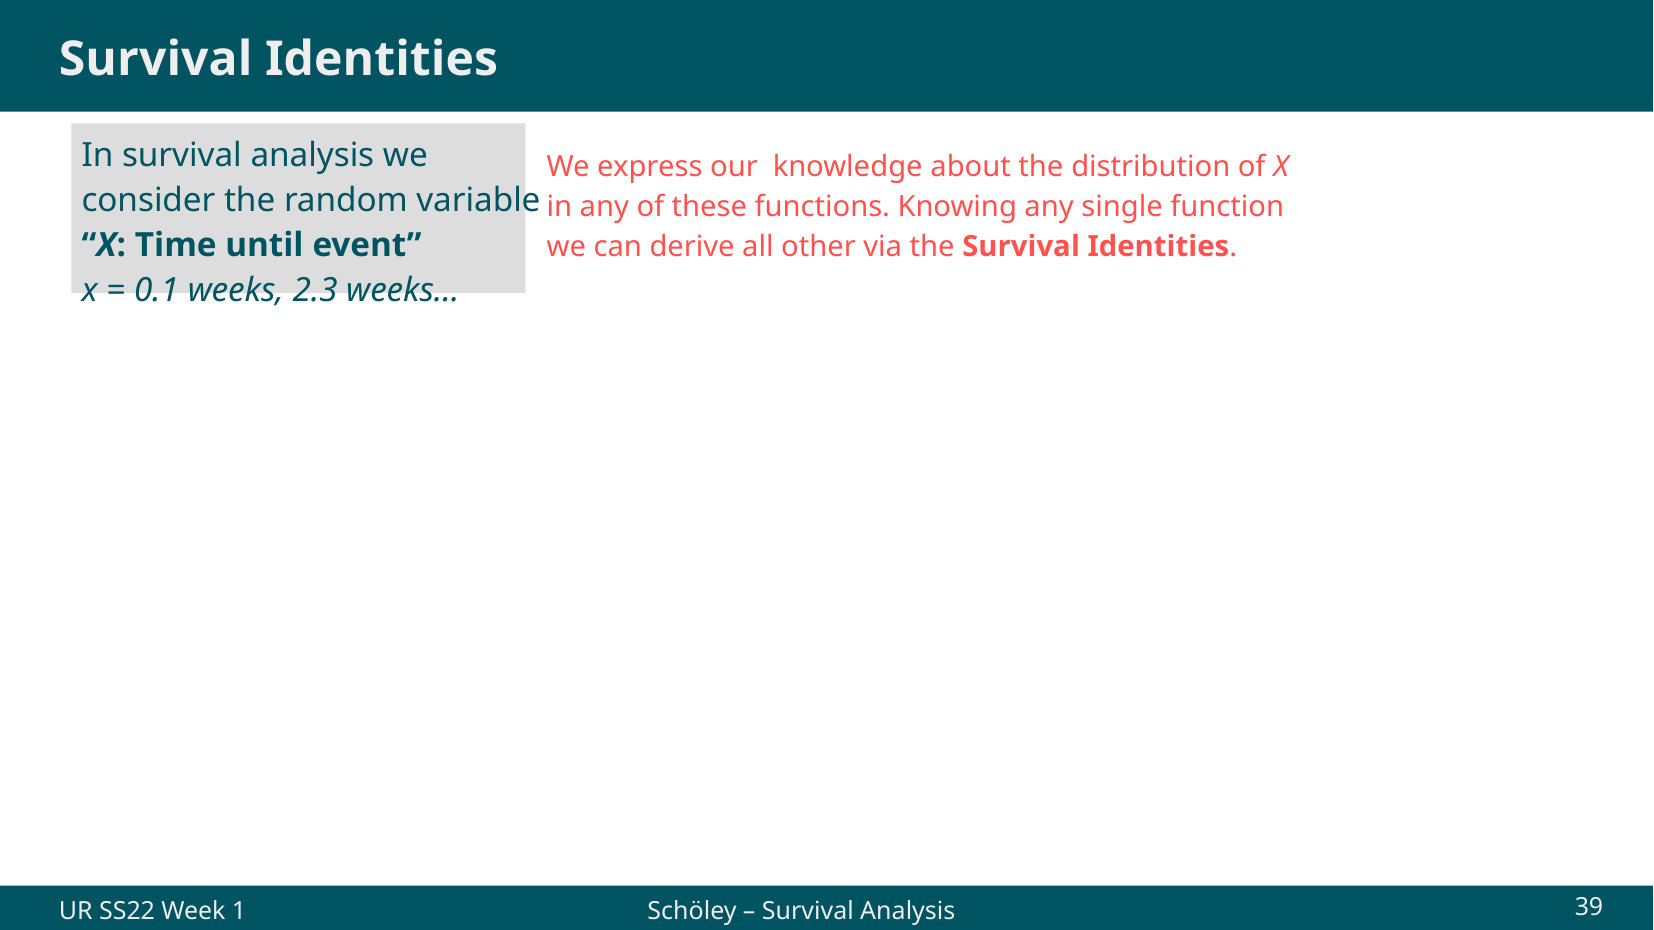

# Survival Identities
In survival analysis we
consider the random variable
“X: Time until event”
x = 0.1 weeks, 2.3 weeks…
We express our knowledge about the distribution of X in any of these functions. Knowing any single function we can derive all other via the Survival Identities.
39
UR SS22 Week 1
Schöley – Survival Analysis